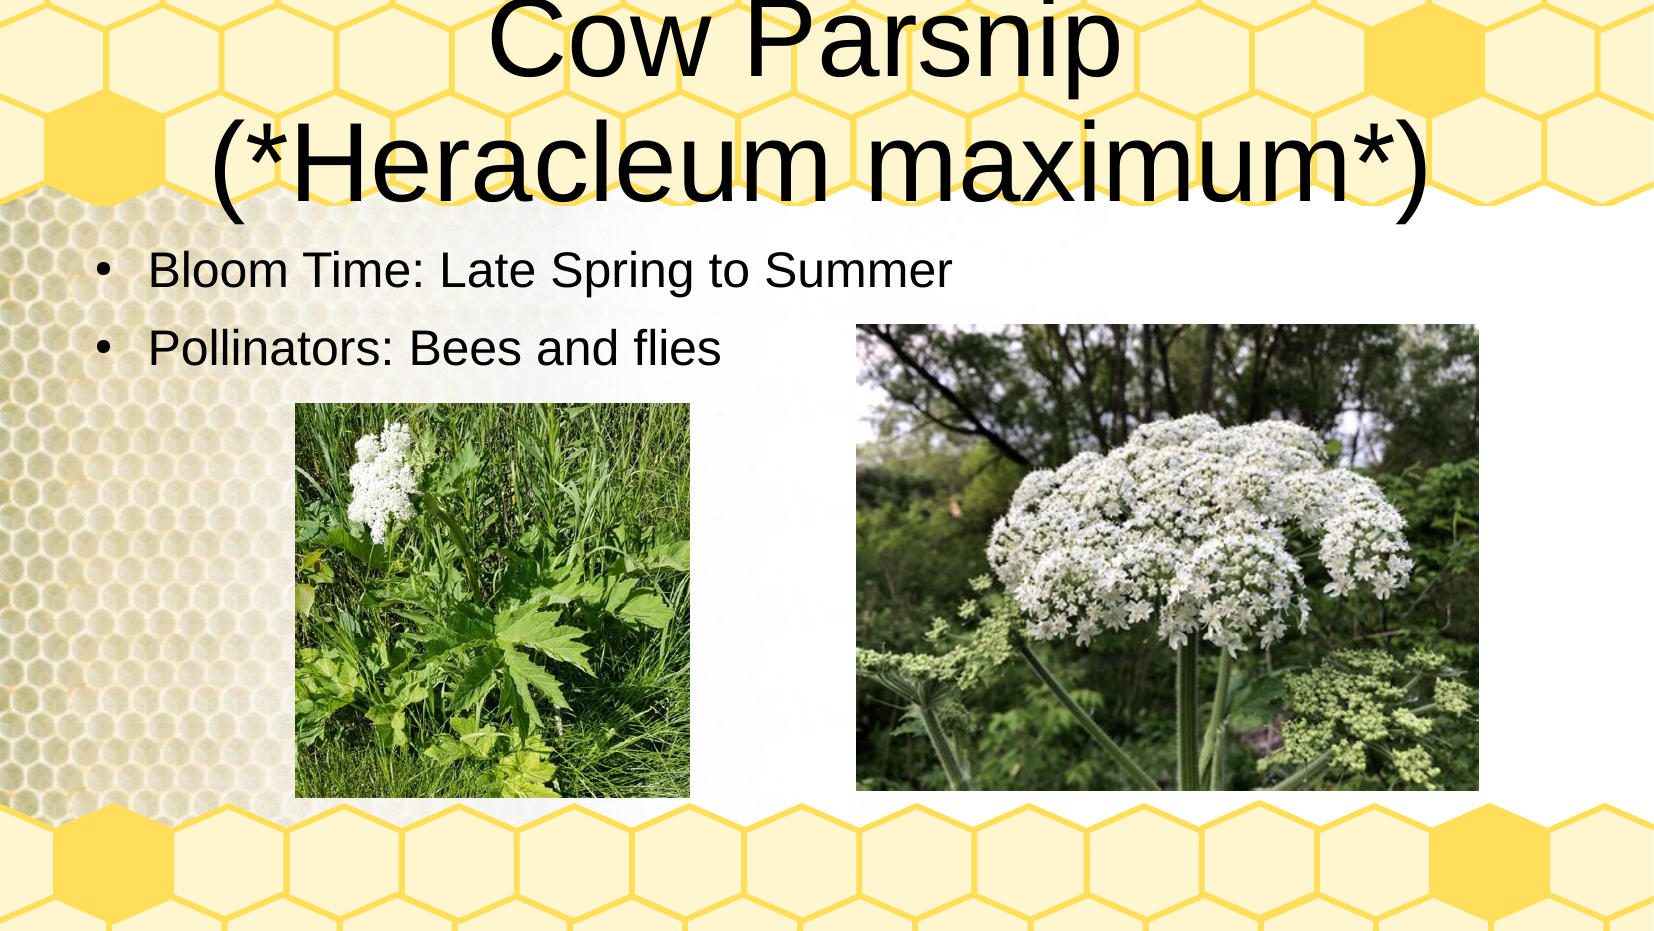

# Cow Parsnip (*Heracleum maximum*)
Bloom Time: Late Spring to Summer
Pollinators: Bees and flies